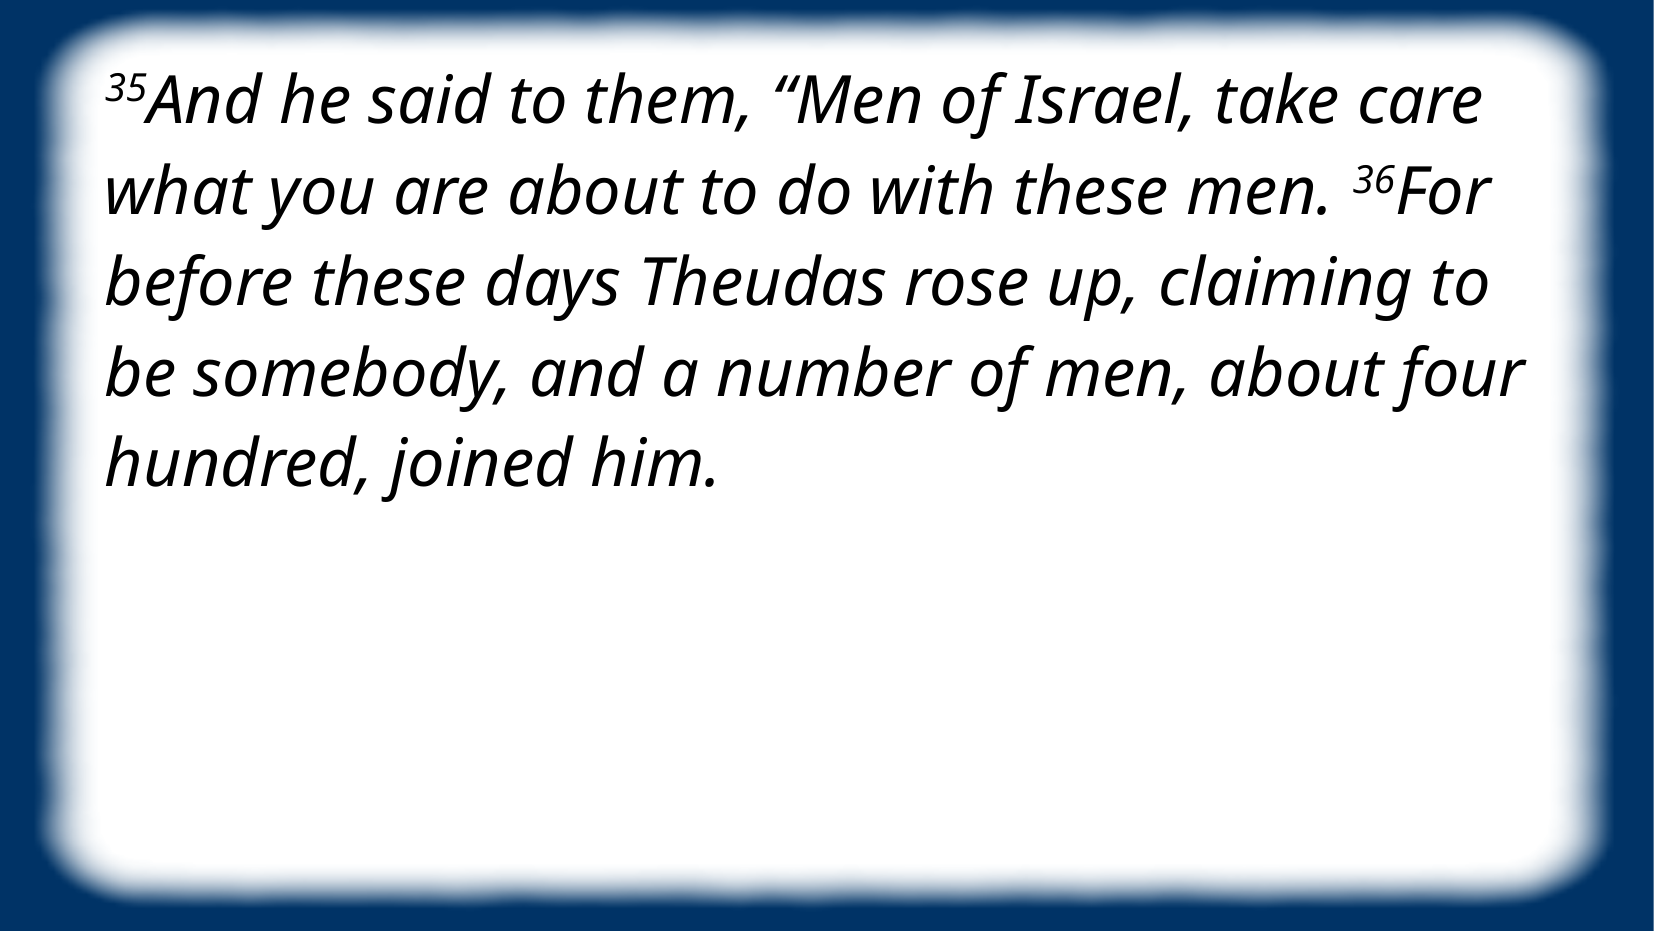

35And he said to them, “Men of Israel, take care what you are about to do with these men. 36For before these days Theudas rose up, claiming to be somebody, and a number of men, about four hundred, joined him.